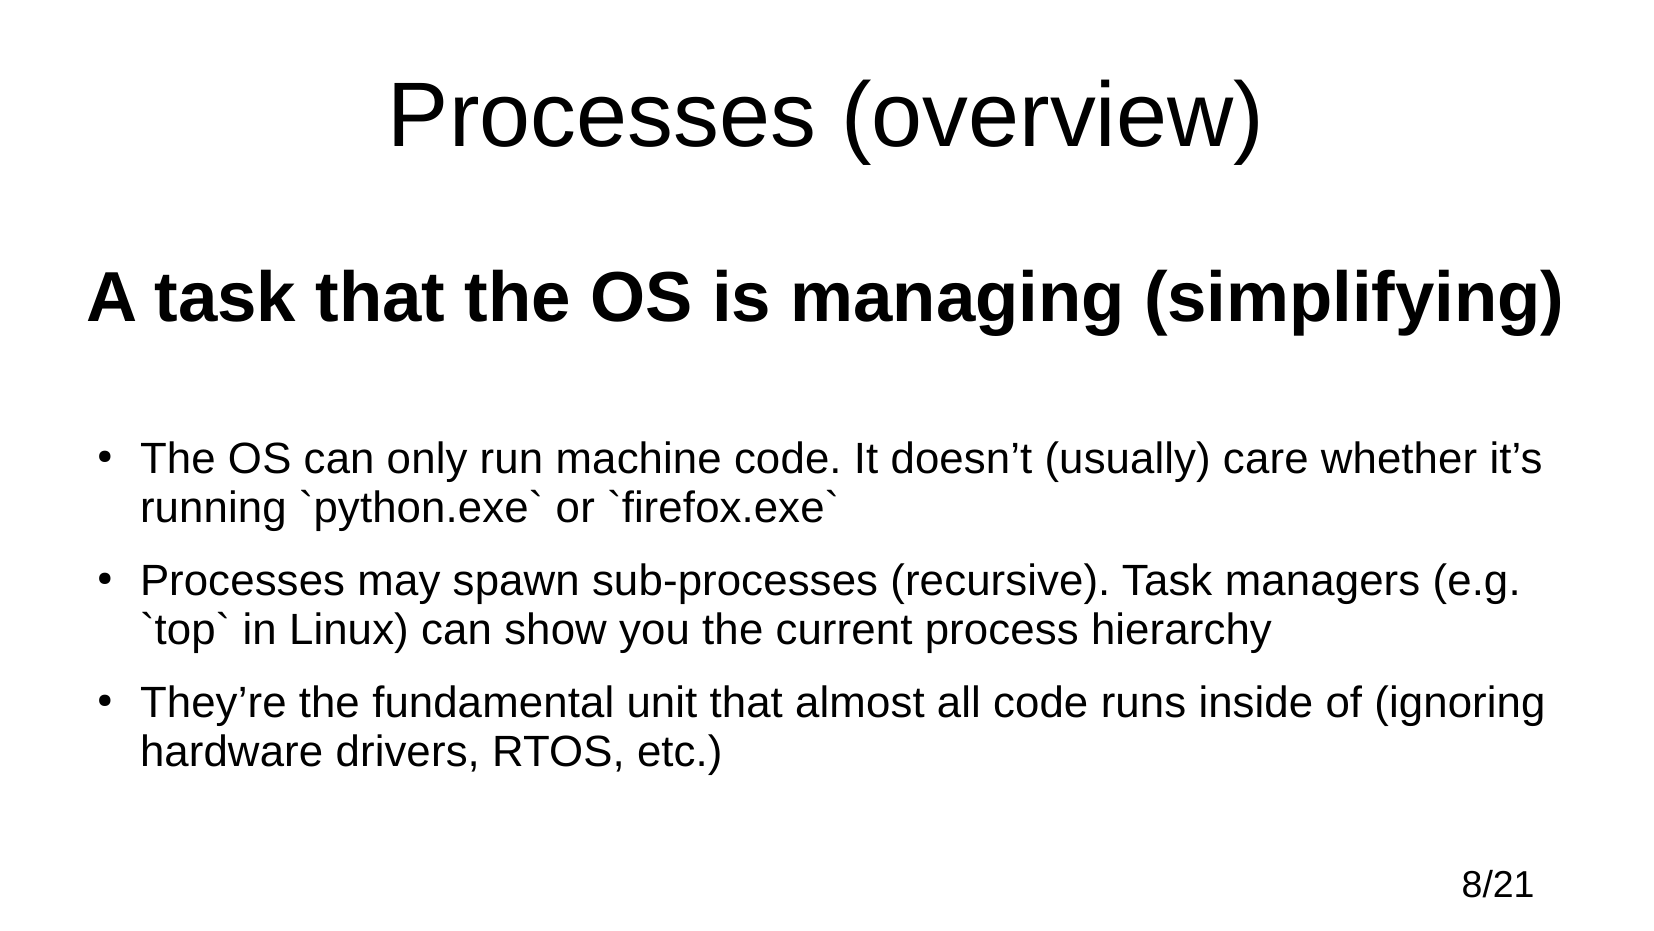

# Processes (overview)
A task that the OS is managing (simplifying)
The OS can only run machine code. It doesn’t (usually) care whether it’s running `python.exe` or `firefox.exe`
Processes may spawn sub-processes (recursive). Task managers (e.g. `top` in Linux) can show you the current process hierarchy
They’re the fundamental unit that almost all code runs inside of (ignoring hardware drivers, RTOS, etc.)